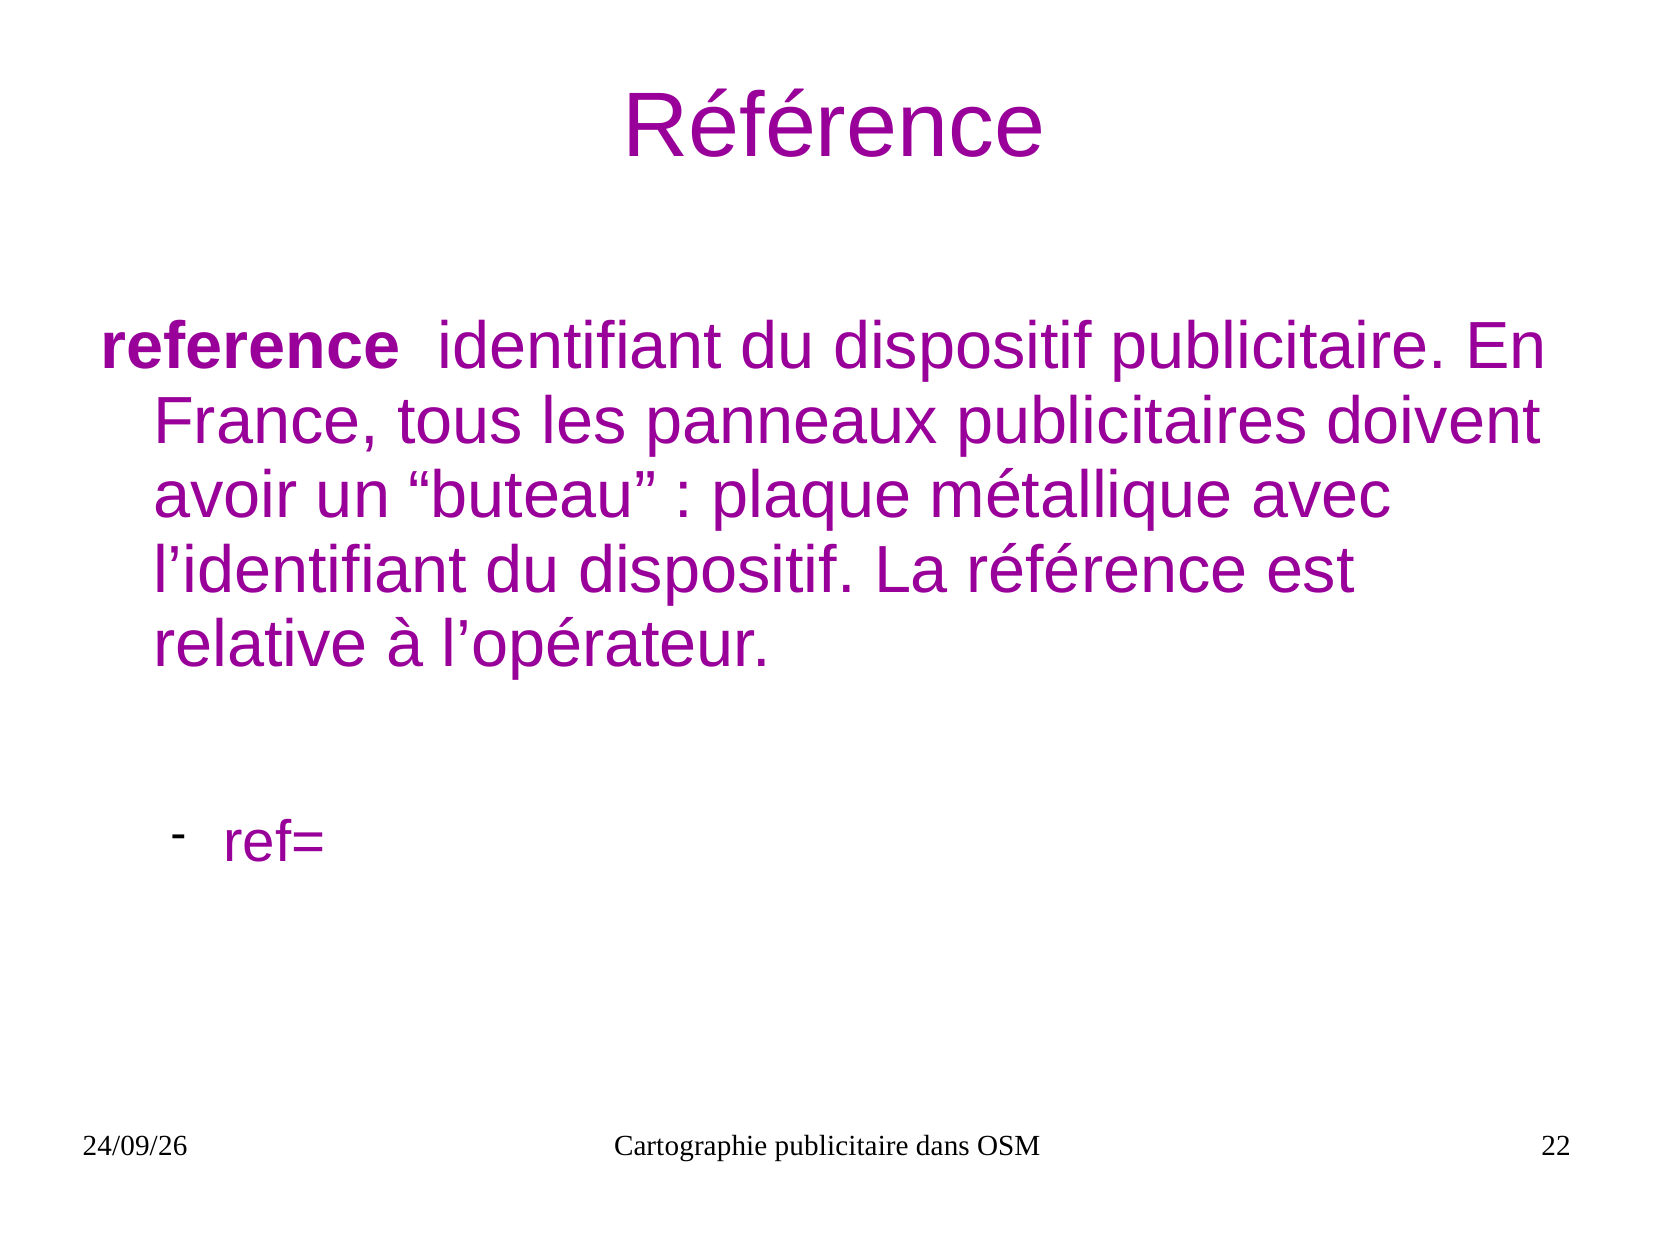

# Référence
reference identifiant du dispositif publicitaire. En France, tous les panneaux publicitaires doivent avoir un “buteau” : plaque métallique avec l’identifiant du dispositif. La référence est relative à l’opérateur.
ref=
Cartographie publicitaire dans OSM
22